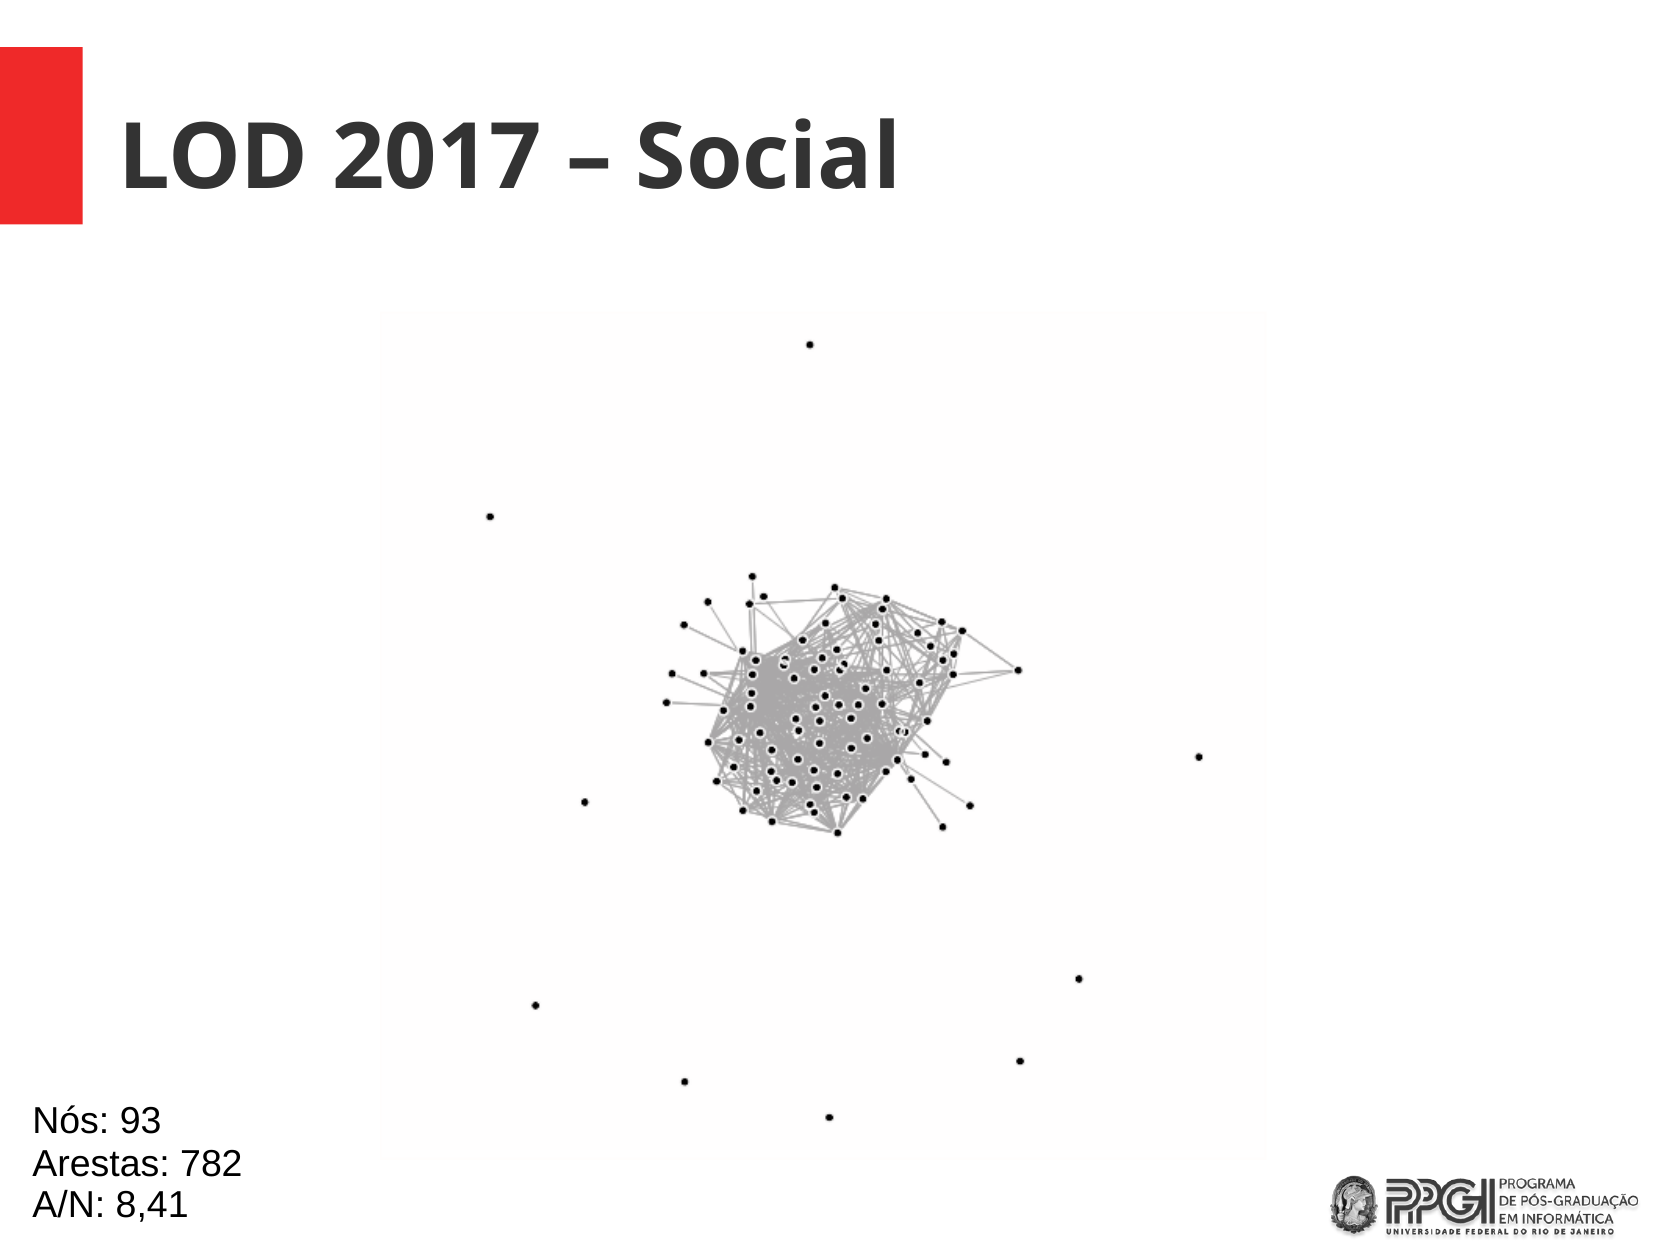

# LOD 2017 – Social
Nós: 93
Arestas: 782
A/N: 8,41